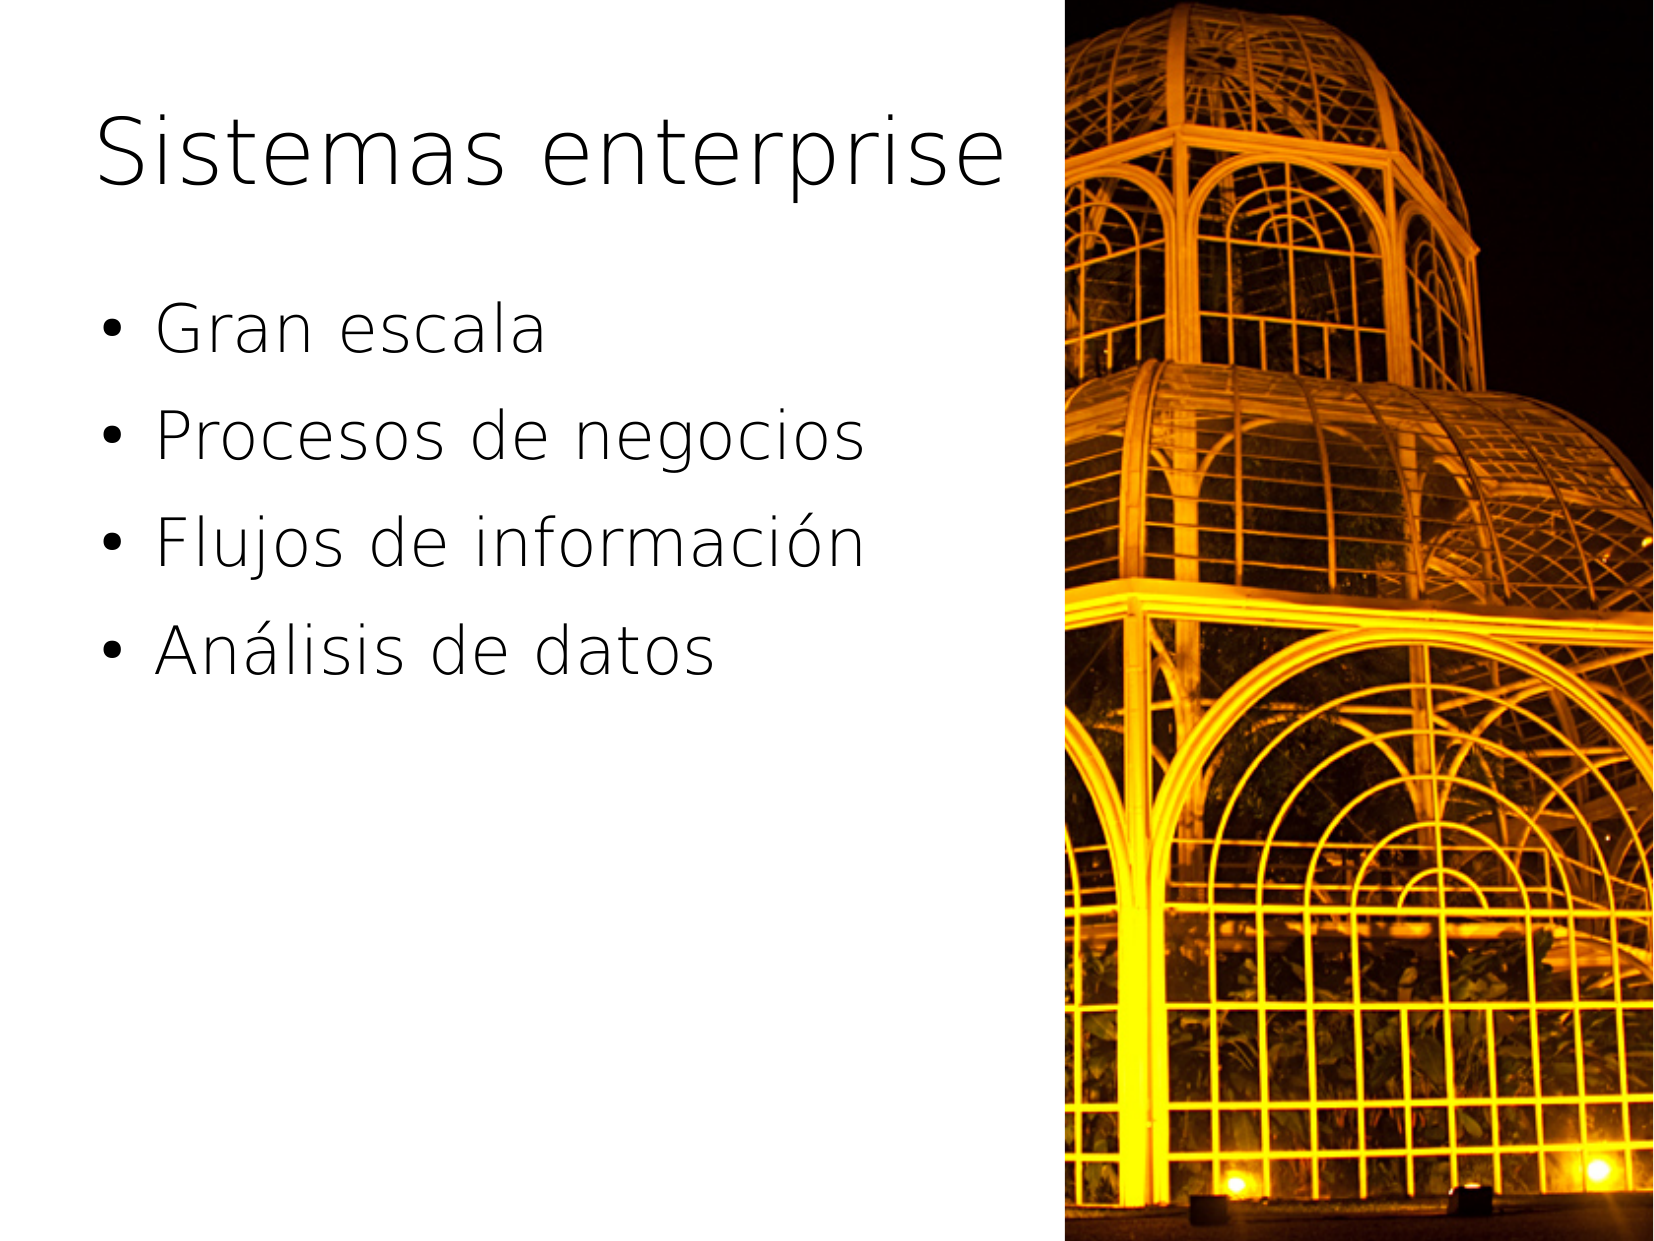

# Sistemas enterprise
Gran escala
Procesos de negocios
Flujos de información
Análisis de datos